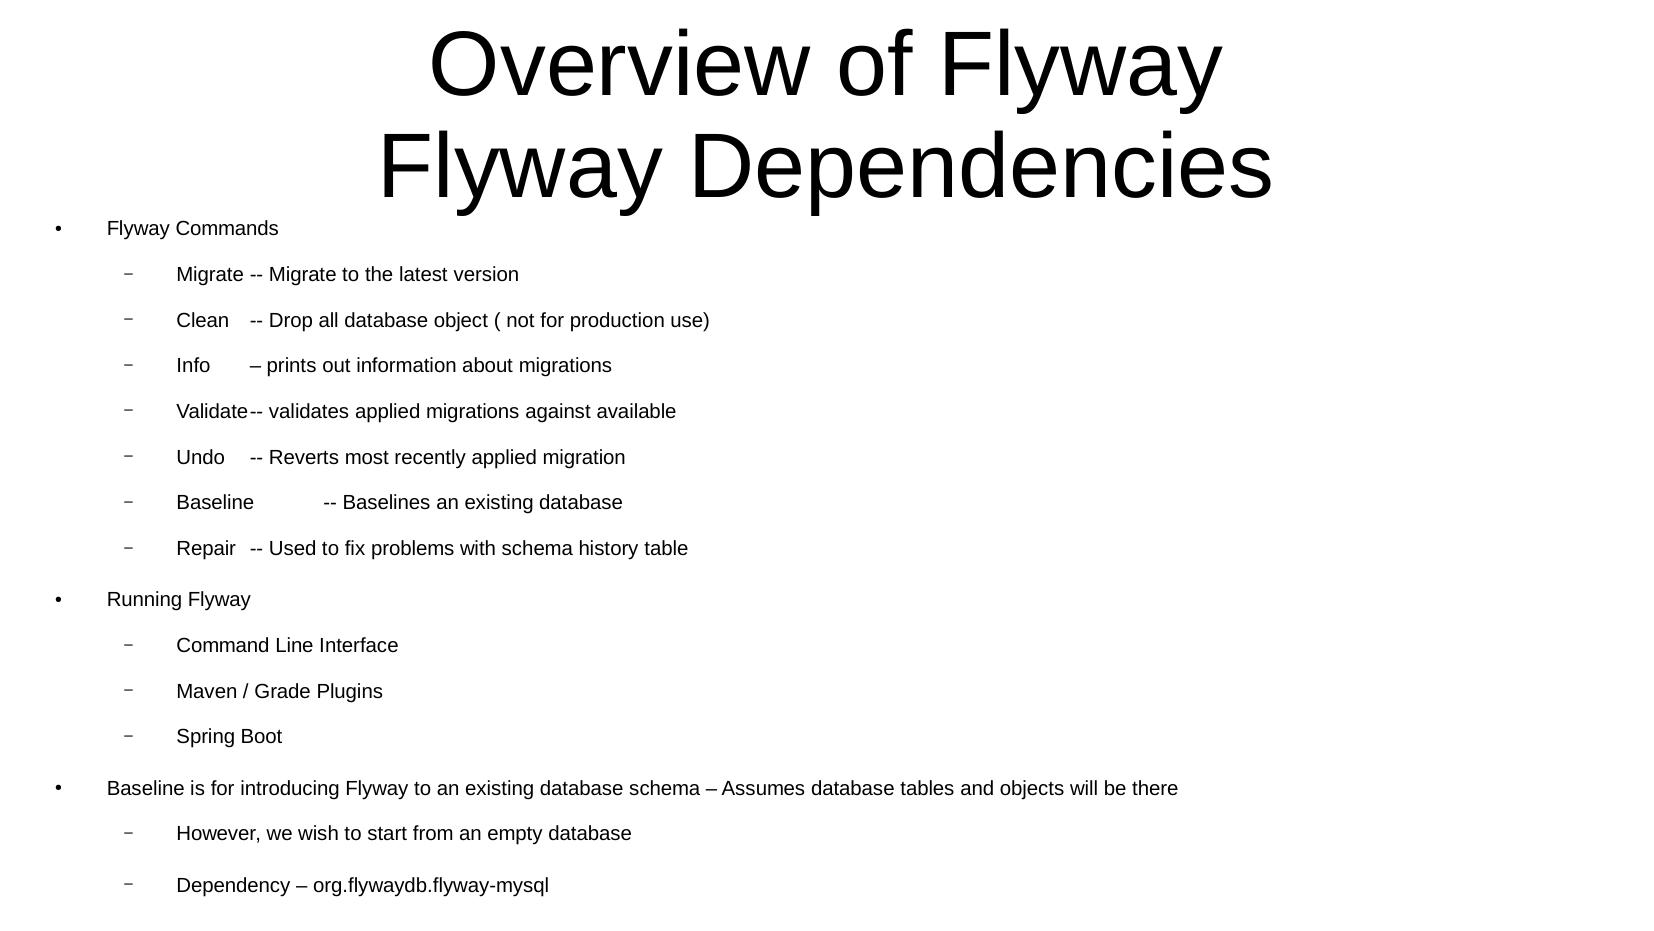

# Overview of Flyway Flyway Dependencies
Flyway Commands
Migrate		-- Migrate to the latest version
Clean		-- Drop all database object ( not for production use)
Info 		– prints out information about migrations
Validate	-- validates applied migrations against available
Undo		-- Reverts most recently applied migration
Baseline	-- Baselines an existing database
Repair 		-- Used to fix problems with schema history table
Running Flyway
Command Line Interface
Maven / Grade Plugins
Spring Boot
Baseline is for introducing Flyway to an existing database schema – Assumes database tables and objects will be there
However, we wish to start from an empty database
Dependency – org.flywaydb.flyway-mysql